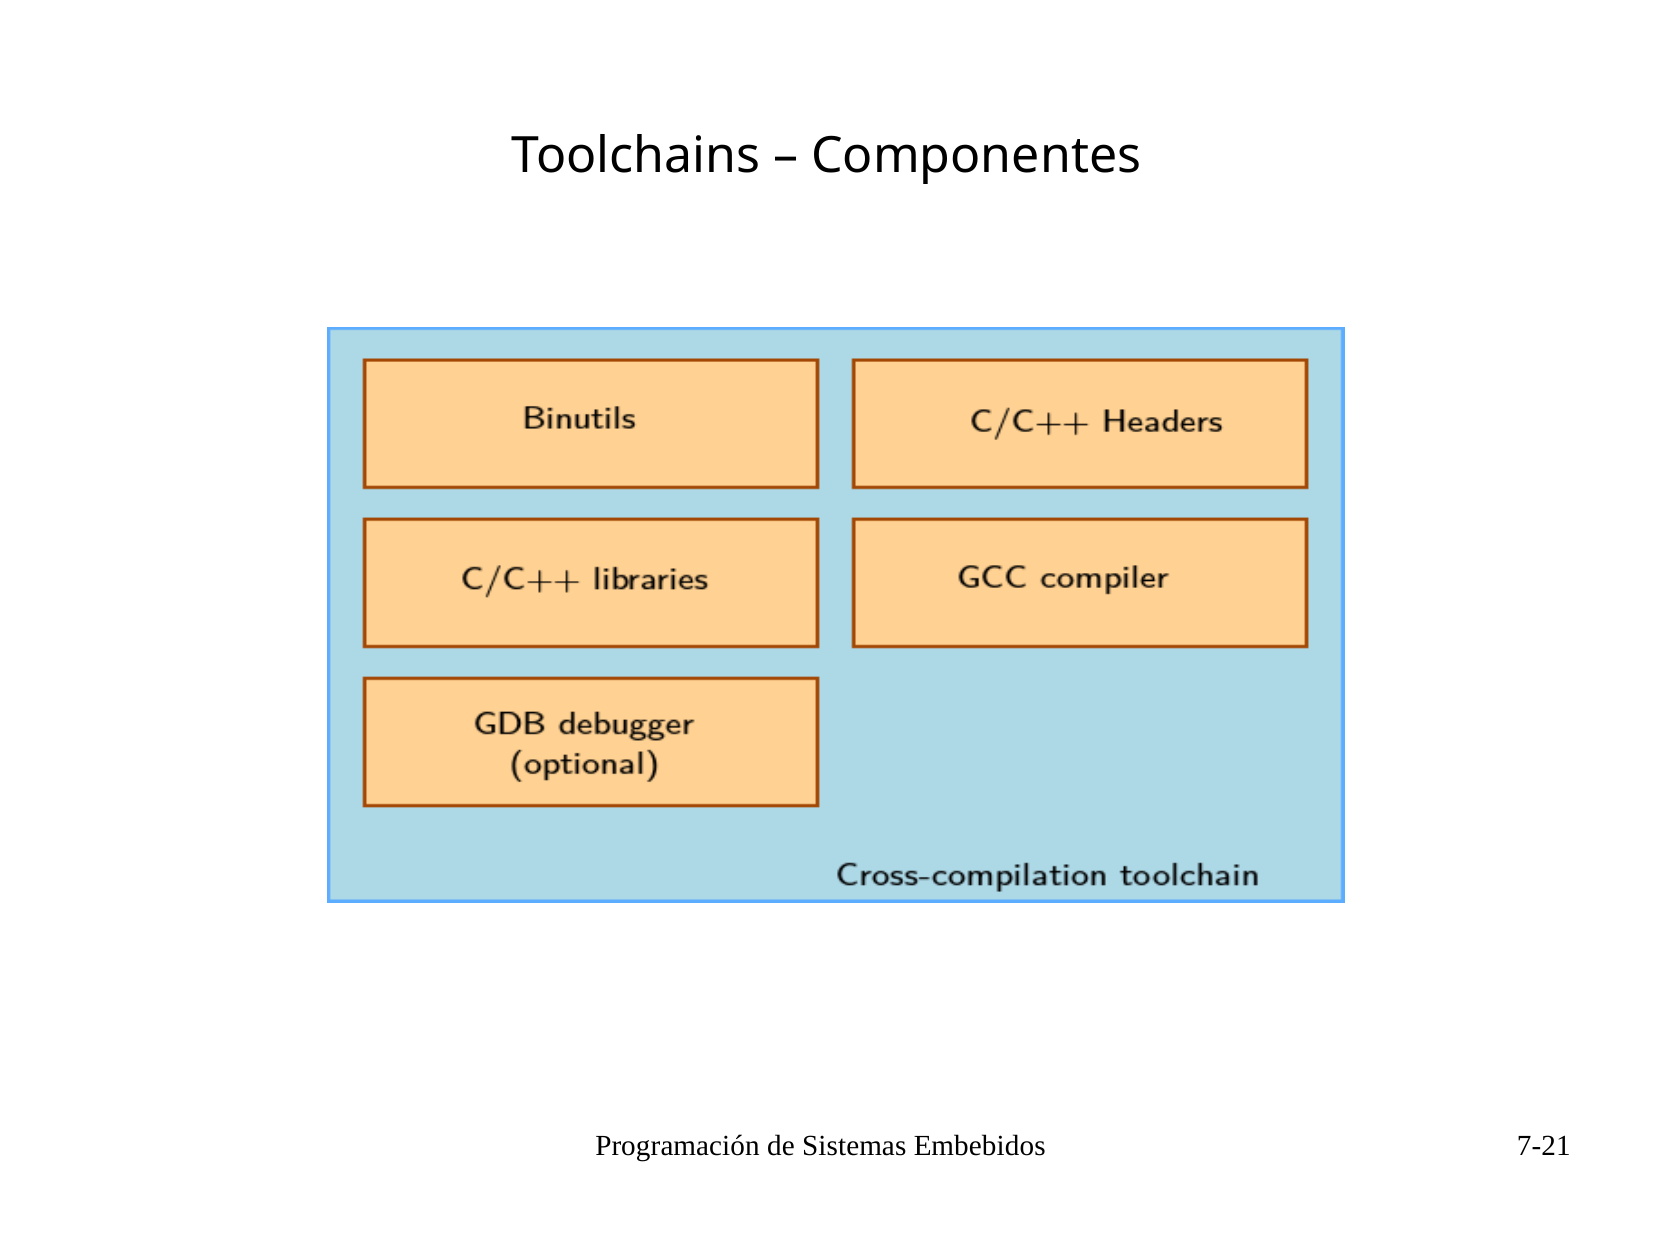

# Toolchains – Componentes
Programación de Sistemas Embebidos
7